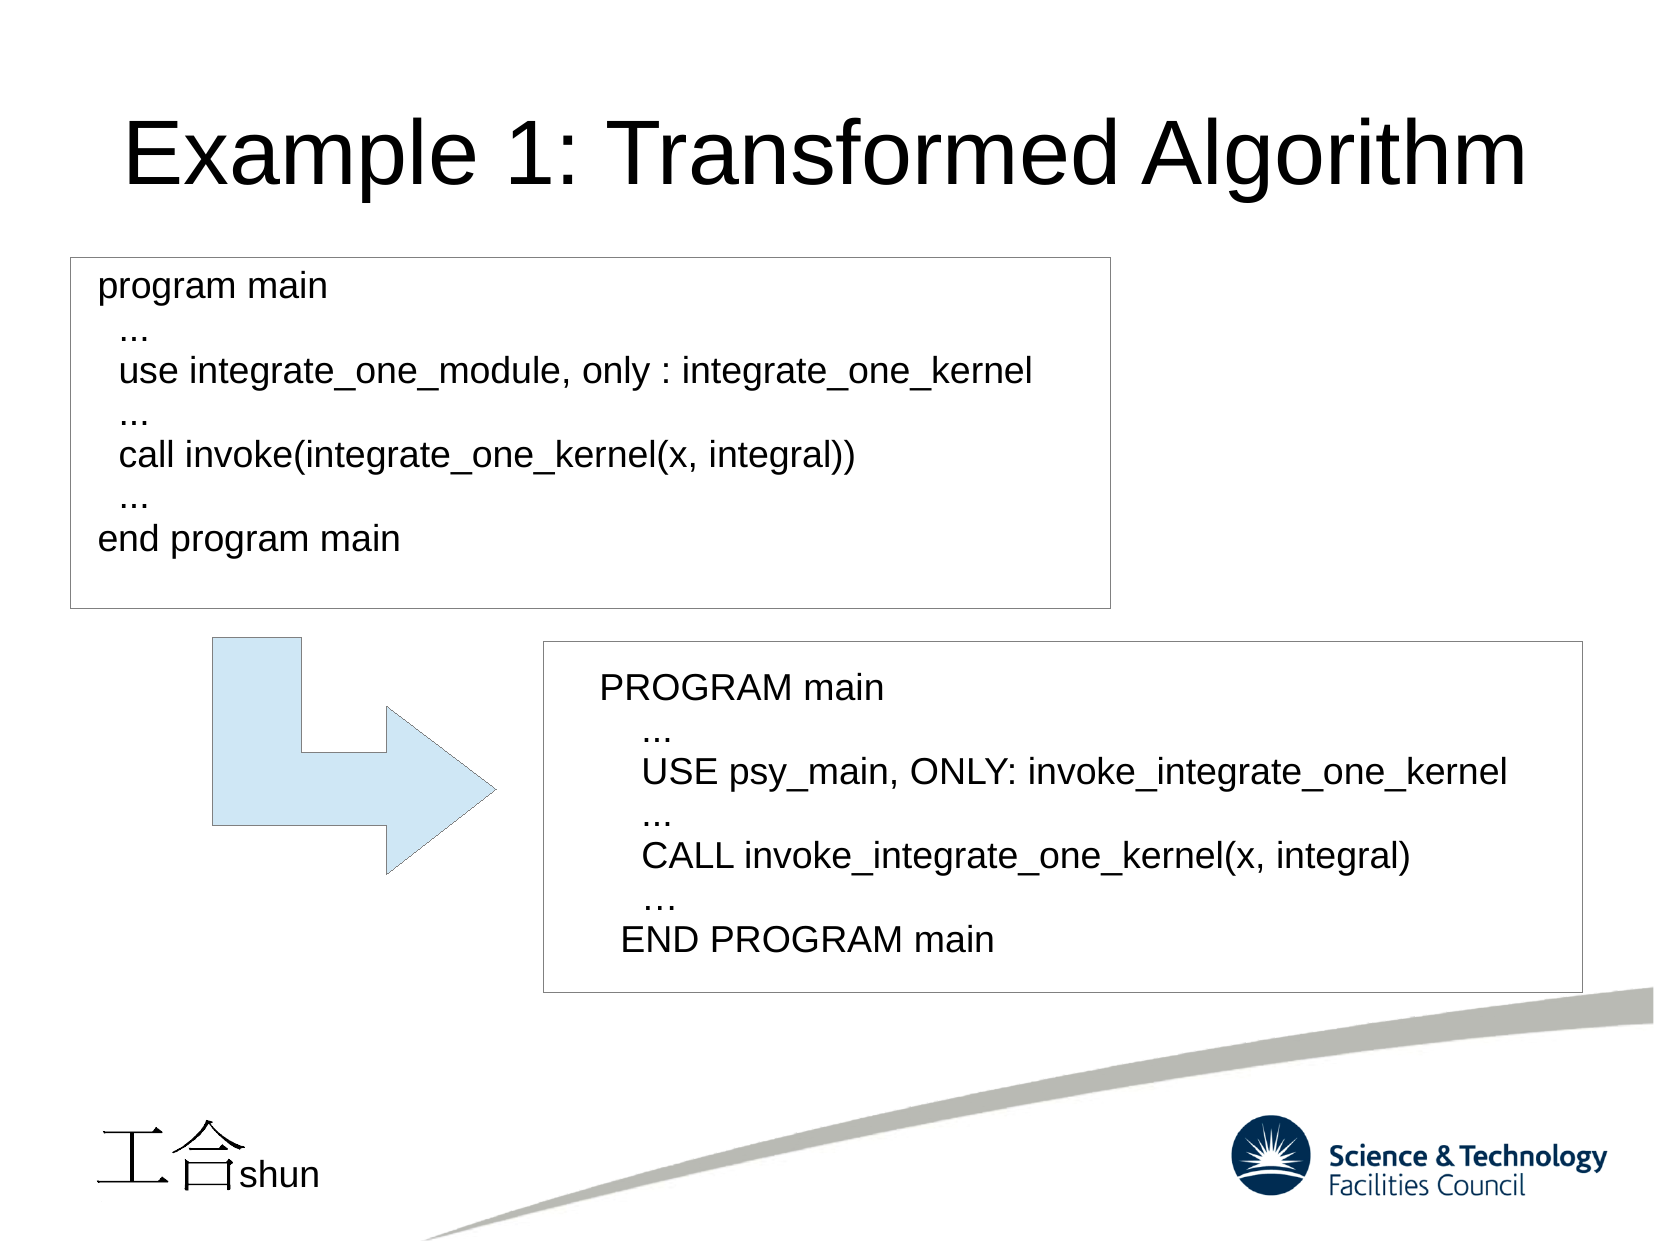

# Example 1: Transformed Algorithm
program main
 ...
 use integrate_one_module, only : integrate_one_kernel
 ...
 call invoke(integrate_one_kernel(x, integral))
 ...
end program main
PROGRAM main
 ...
 USE psy_main, ONLY: invoke_integrate_one_kernel
 ...
 CALL invoke_integrate_one_kernel(x, integral)
 …
 END PROGRAM main